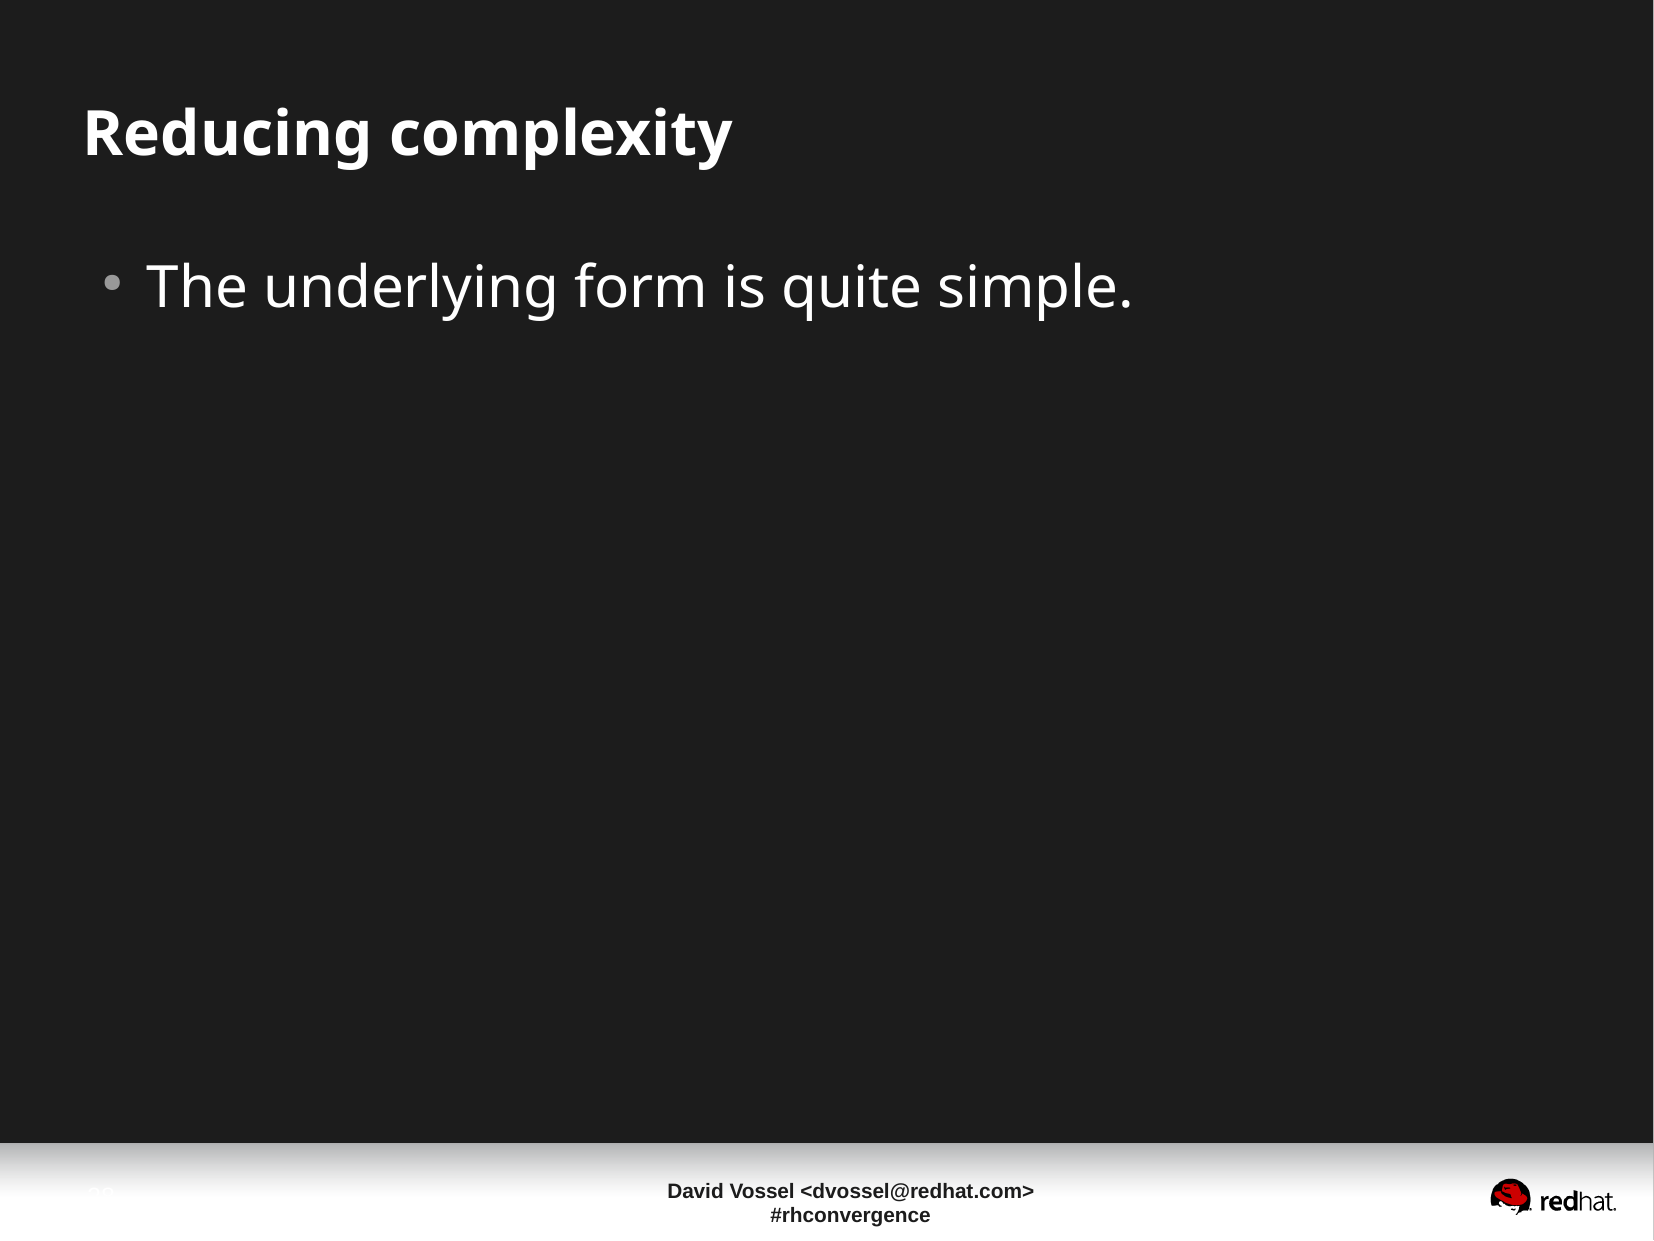

# Reducing complexity
The underlying form is quite simple.